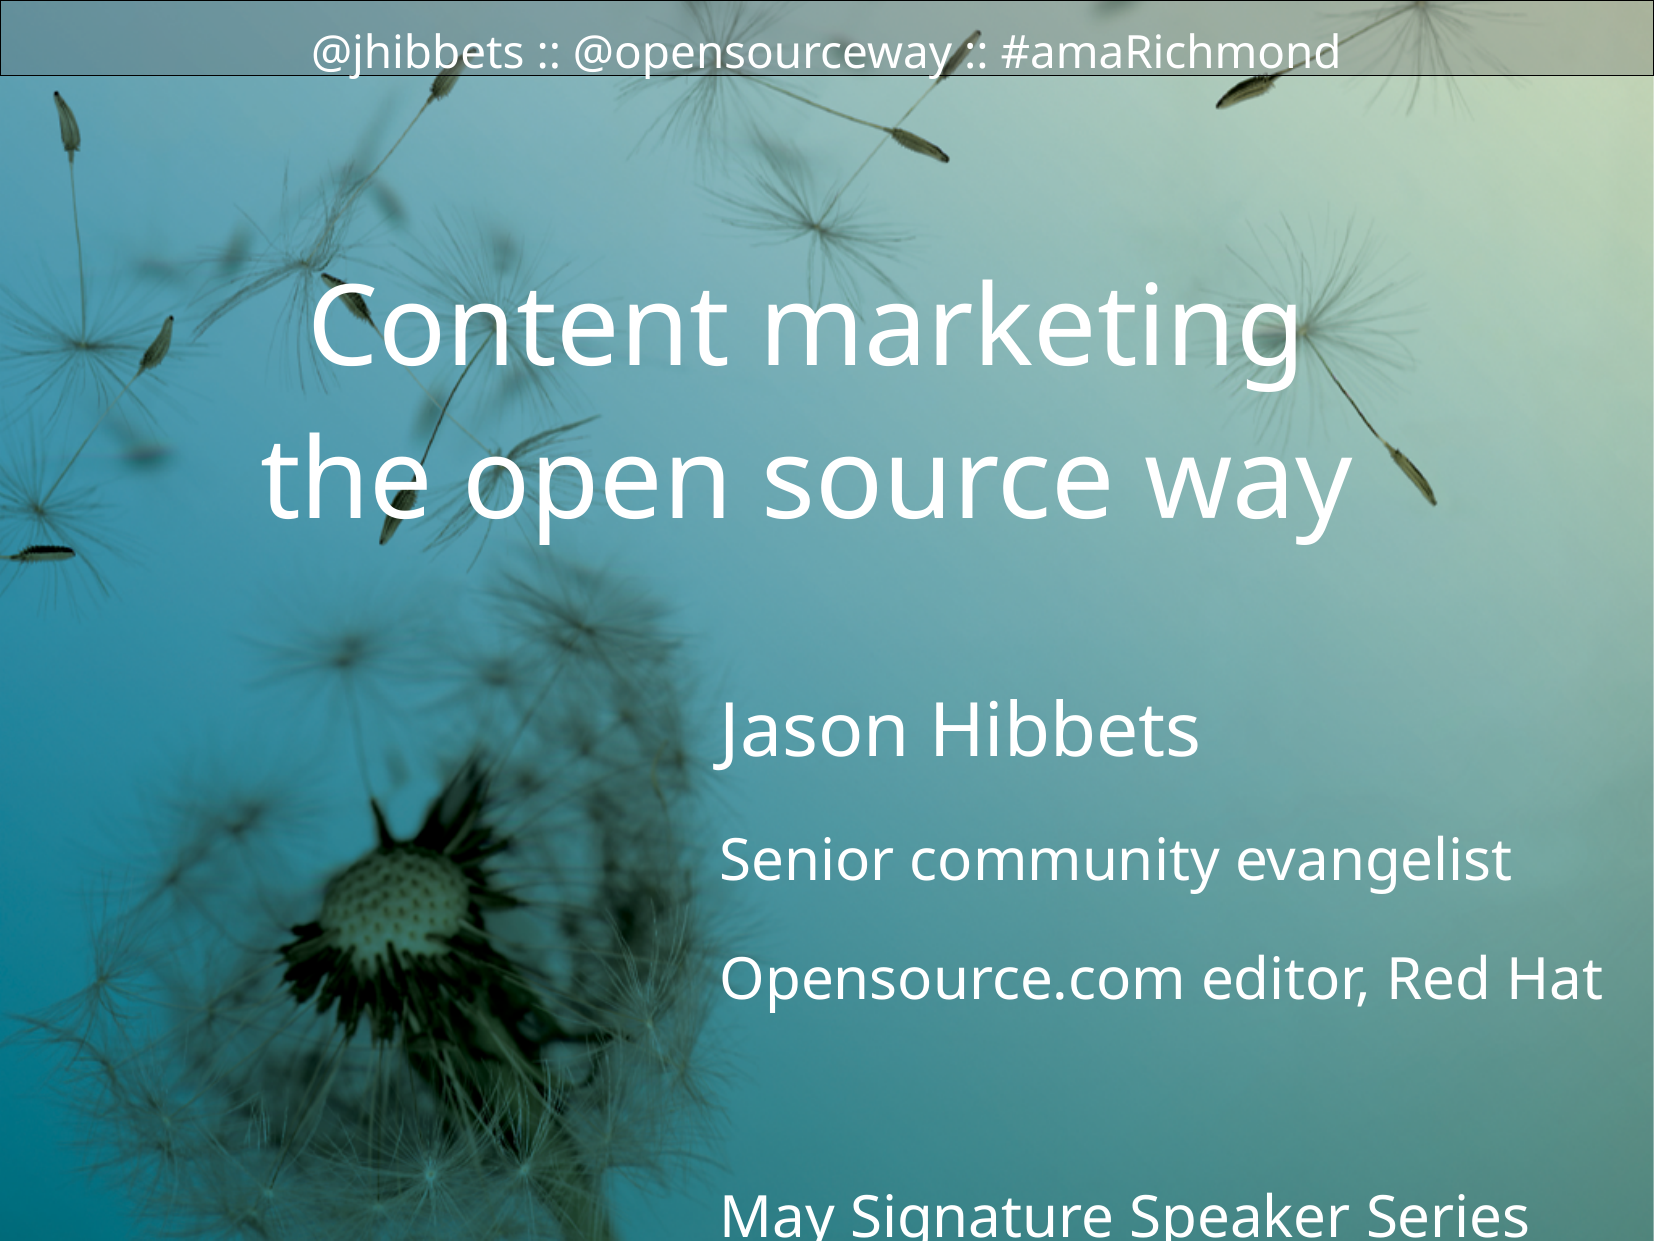

Content marketing
the open source way
Jason Hibbets
Senior community evangelist
Opensource.com editor, Red Hat
May Signature Speaker Series
AMA Richmond
May 19, 2016